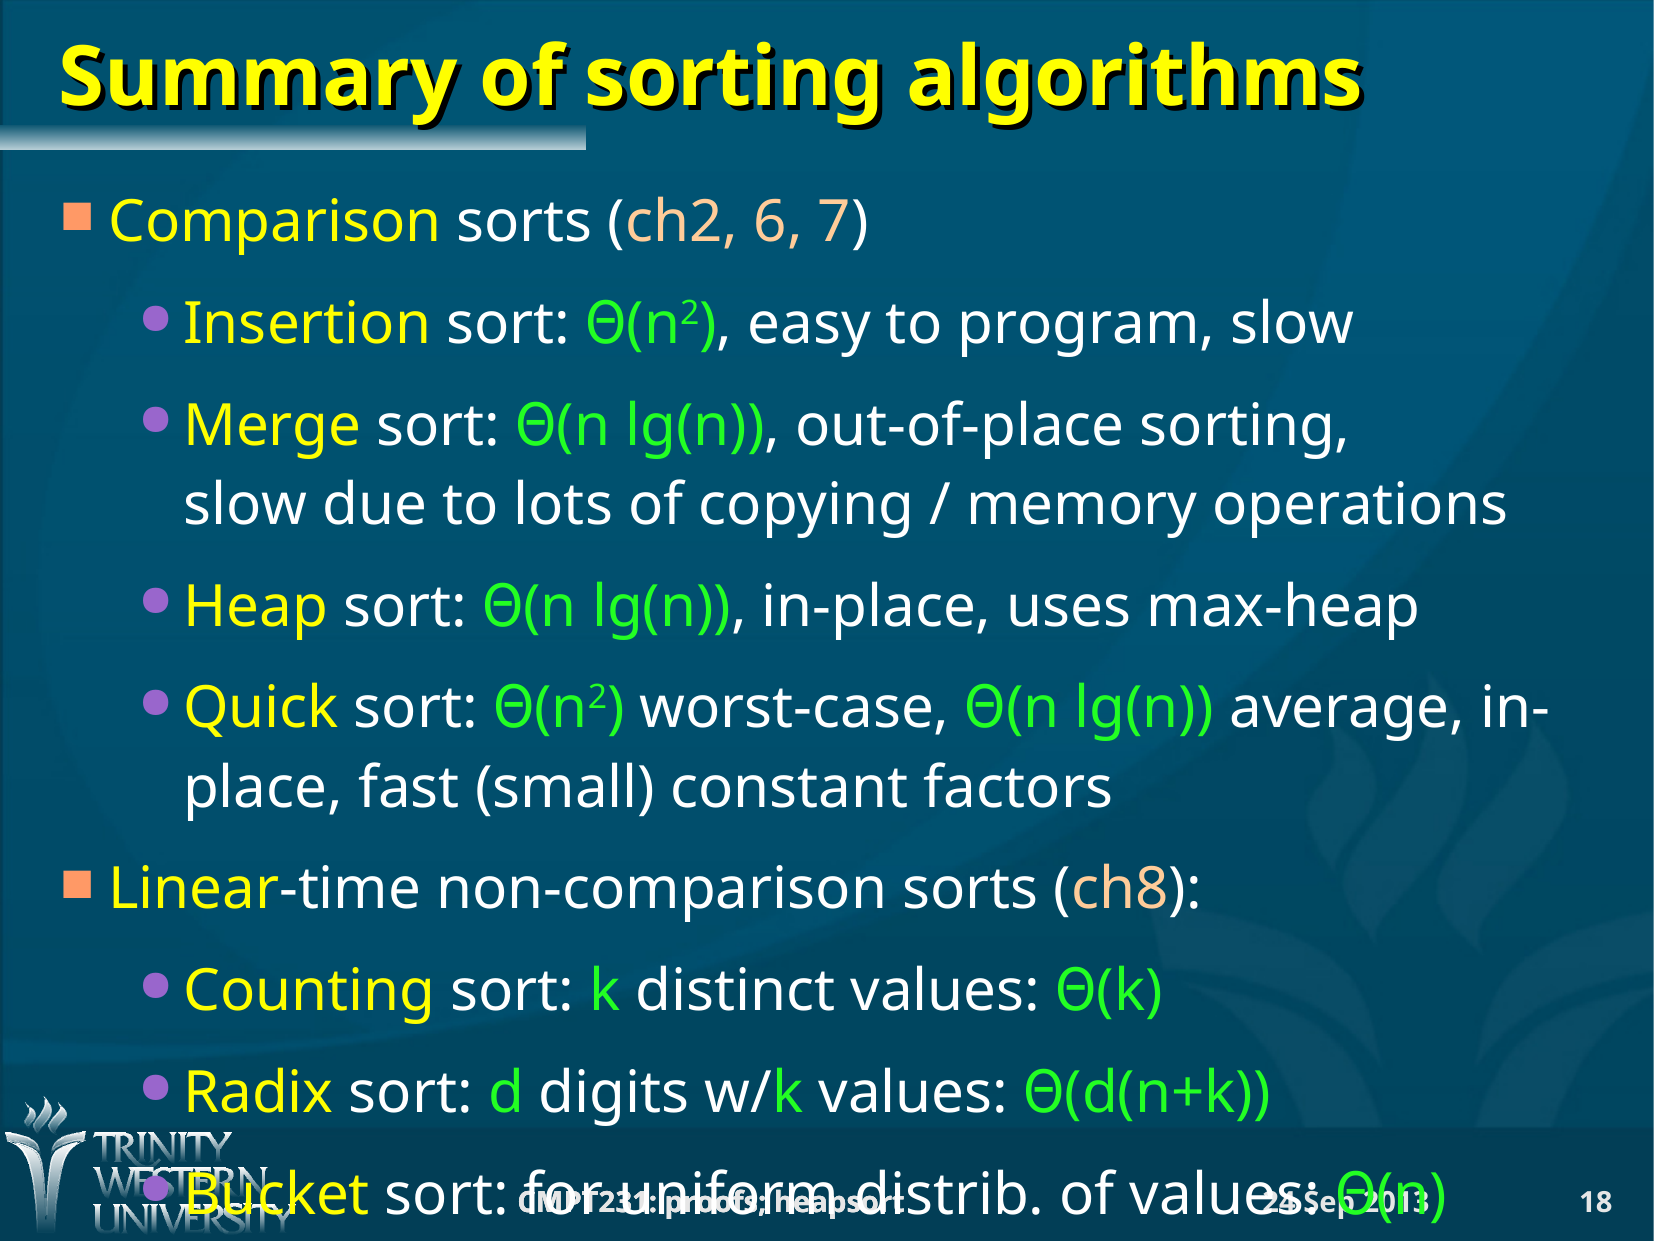

# Summary of sorting algorithms
Comparison sorts (ch2, 6, 7)
Insertion sort: Θ(n2), easy to program, slow
Merge sort: Θ(n lg(n)), out-of-place sorting,
slow due to lots of copying / memory operations
Heap sort: Θ(n lg(n)), in-place, uses max-heap
Quick sort: Θ(n2) worst-case, Θ(n lg(n)) average, in-place, fast (small) constant factors
Linear-time non-comparison sorts (ch8):
Counting sort: k distinct values: Θ(k)
Radix sort: d digits w/k values: Θ(d(n+k))
Bucket sort: for uniform distrib. of values: Θ(n)
CMPT231: proofs; heapsort
24 Sep 2013
18